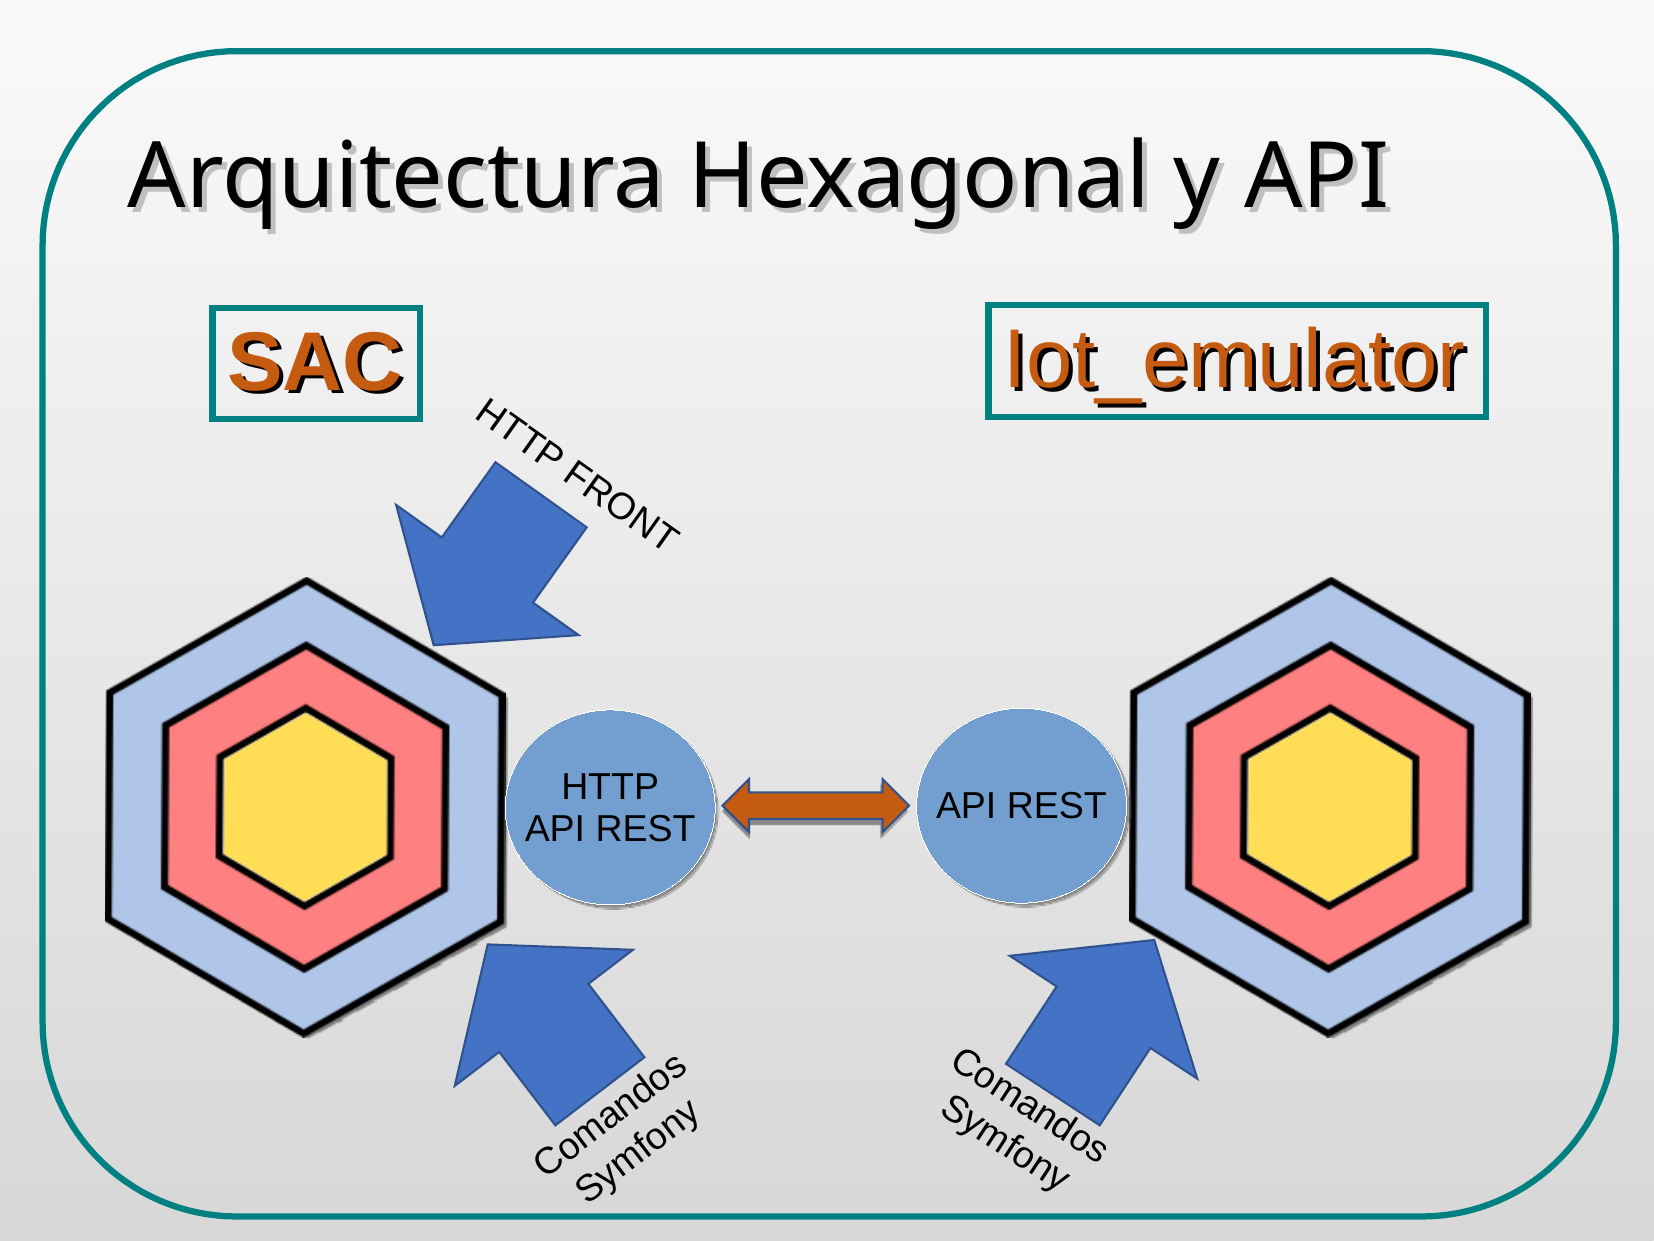

# Arquitectura Hexagonal y API
Iot_emulator
SAC
HTTP FRONT
API REST
HTTP
API REST
Comandos Symfony
Comandos Symfony